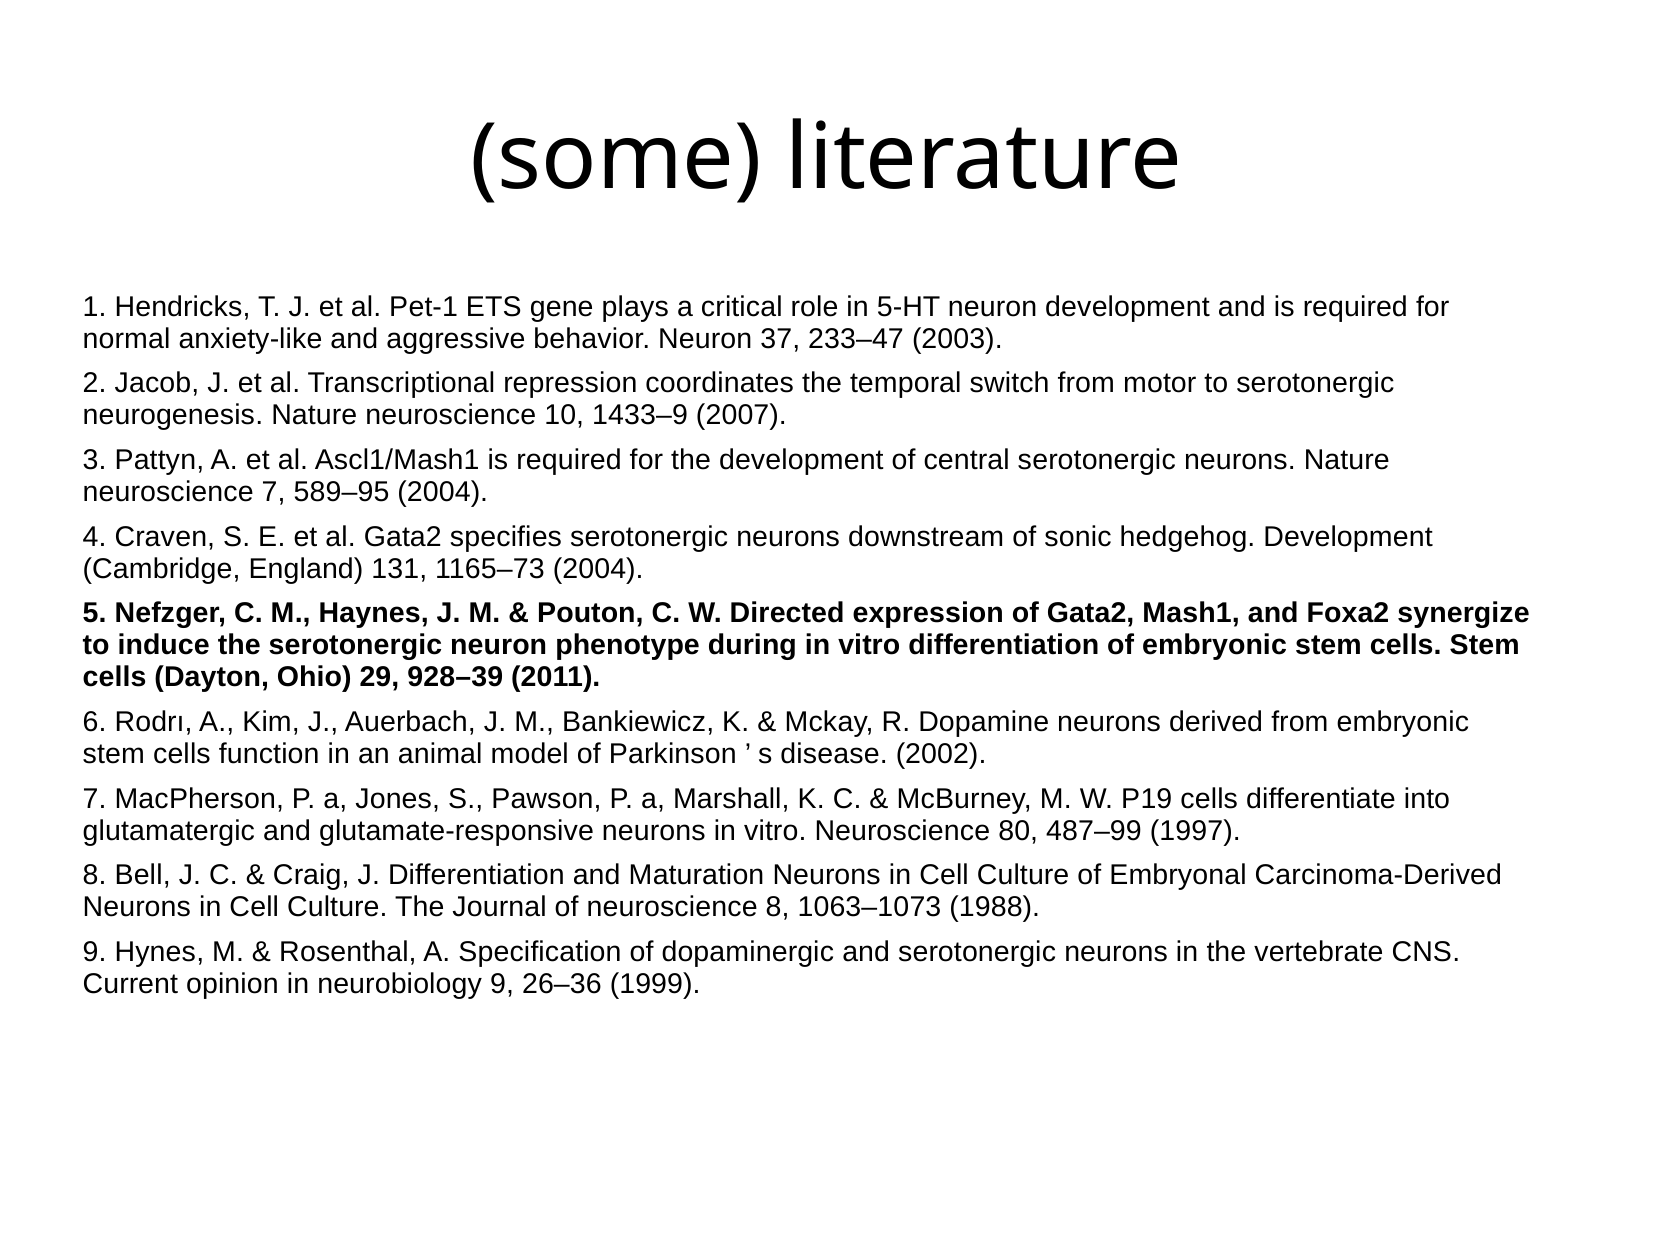

# (some) literature
1. Hendricks, T. J. et al. Pet-1 ETS gene plays a critical role in 5-HT neuron development and is required for normal anxiety-like and aggressive behavior. Neuron 37, 233–47 (2003).
2. Jacob, J. et al. Transcriptional repression coordinates the temporal switch from motor to serotonergic neurogenesis. Nature neuroscience 10, 1433–9 (2007).
3. Pattyn, A. et al. Ascl1/Mash1 is required for the development of central serotonergic neurons. Nature neuroscience 7, 589–95 (2004).
4. Craven, S. E. et al. Gata2 specifies serotonergic neurons downstream of sonic hedgehog. Development (Cambridge, England) 131, 1165–73 (2004).
5. Nefzger, C. M., Haynes, J. M. & Pouton, C. W. Directed expression of Gata2, Mash1, and Foxa2 synergize to induce the serotonergic neuron phenotype during in vitro differentiation of embryonic stem cells. Stem cells (Dayton, Ohio) 29, 928–39 (2011).
6. Rodrı, A., Kim, J., Auerbach, J. M., Bankiewicz, K. & Mckay, R. Dopamine neurons derived from embryonic stem cells function in an animal model of Parkinson ’ s disease. (2002).
7. MacPherson, P. a, Jones, S., Pawson, P. a, Marshall, K. C. & McBurney, M. W. P19 cells differentiate into glutamatergic and glutamate-responsive neurons in vitro. Neuroscience 80, 487–99 (1997).
8. Bell, J. C. & Craig, J. Differentiation and Maturation Neurons in Cell Culture of Embryonal Carcinoma-Derived Neurons in Cell Culture. The Journal of neuroscience 8, 1063–1073 (1988).
9. Hynes, M. & Rosenthal, A. Specification of dopaminergic and serotonergic neurons in the vertebrate CNS. Current opinion in neurobiology 9, 26–36 (1999).